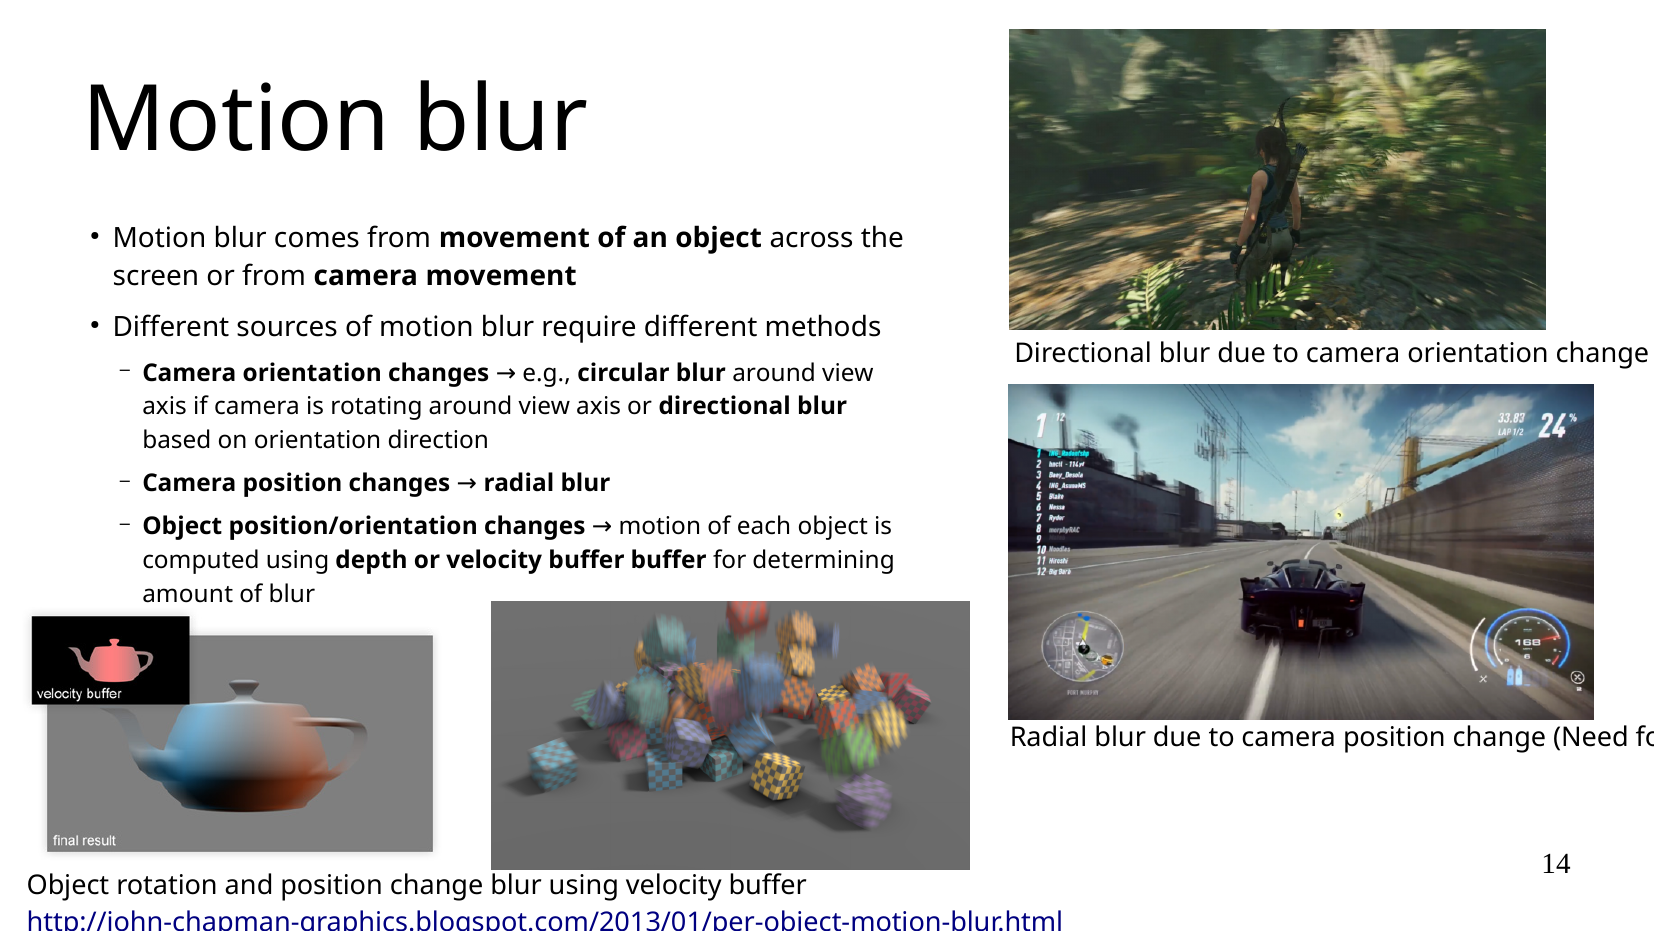

# Motion blur
Motion blur comes from movement of an object across the screen or from camera movement
Different sources of motion blur require different methods
Camera orientation changes → e.g., circular blur around view axis if camera is rotating around view axis or directional blur based on orientation direction
Camera position changes → radial blur
Object position/orientation changes → motion of each object is computed using depth or velocity buffer buffer for determining amount of blur
Directional blur due to camera orientation change (Tomb raider)
Radial blur due to camera position change (Need for speed)
14
Object rotation and position change blur using velocity buffer
http://john-chapman-graphics.blogspot.com/2013/01/per-object-motion-blur.html